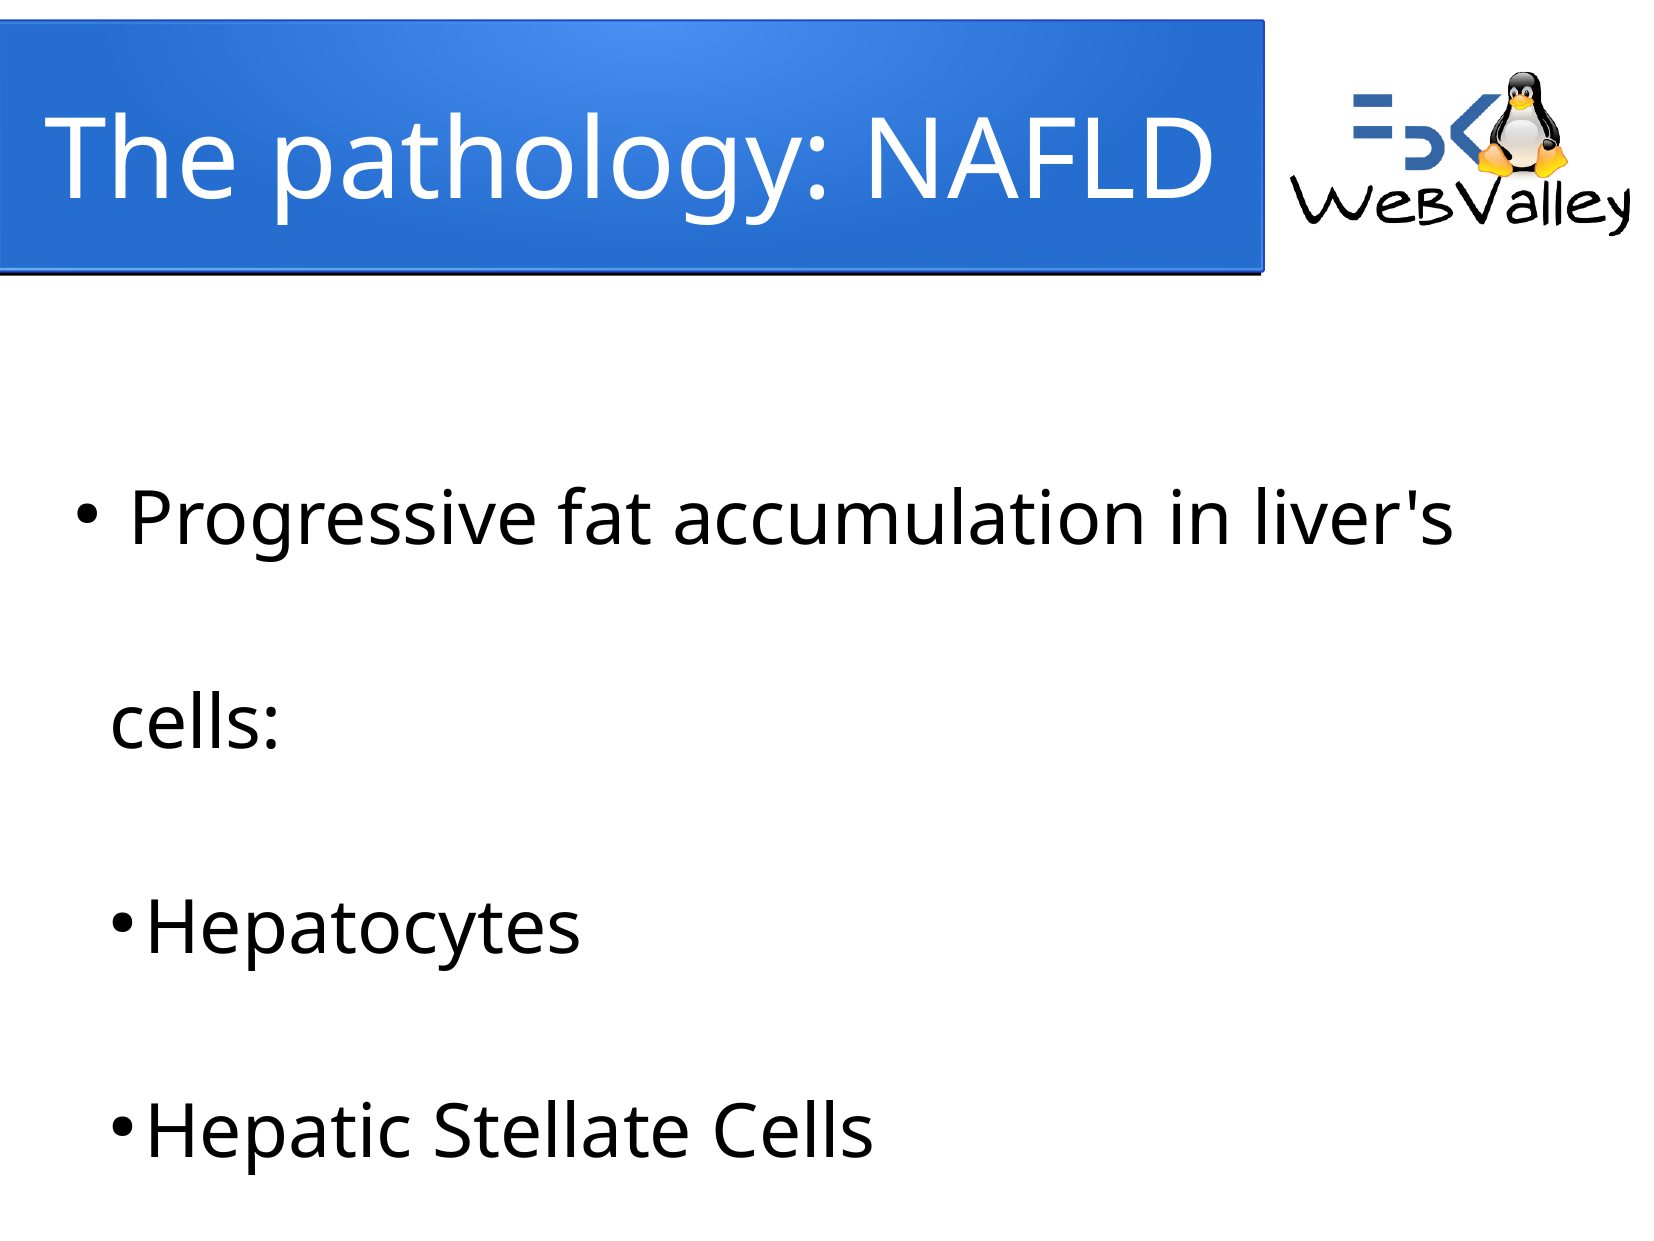

The pathology: NAFLD
 Progressive fat accumulation in liver's cells:
Hepatocytes
Hepatic Stellate Cells
Degenerate into Fibrosis and Cirrhosis
Increasing incidence